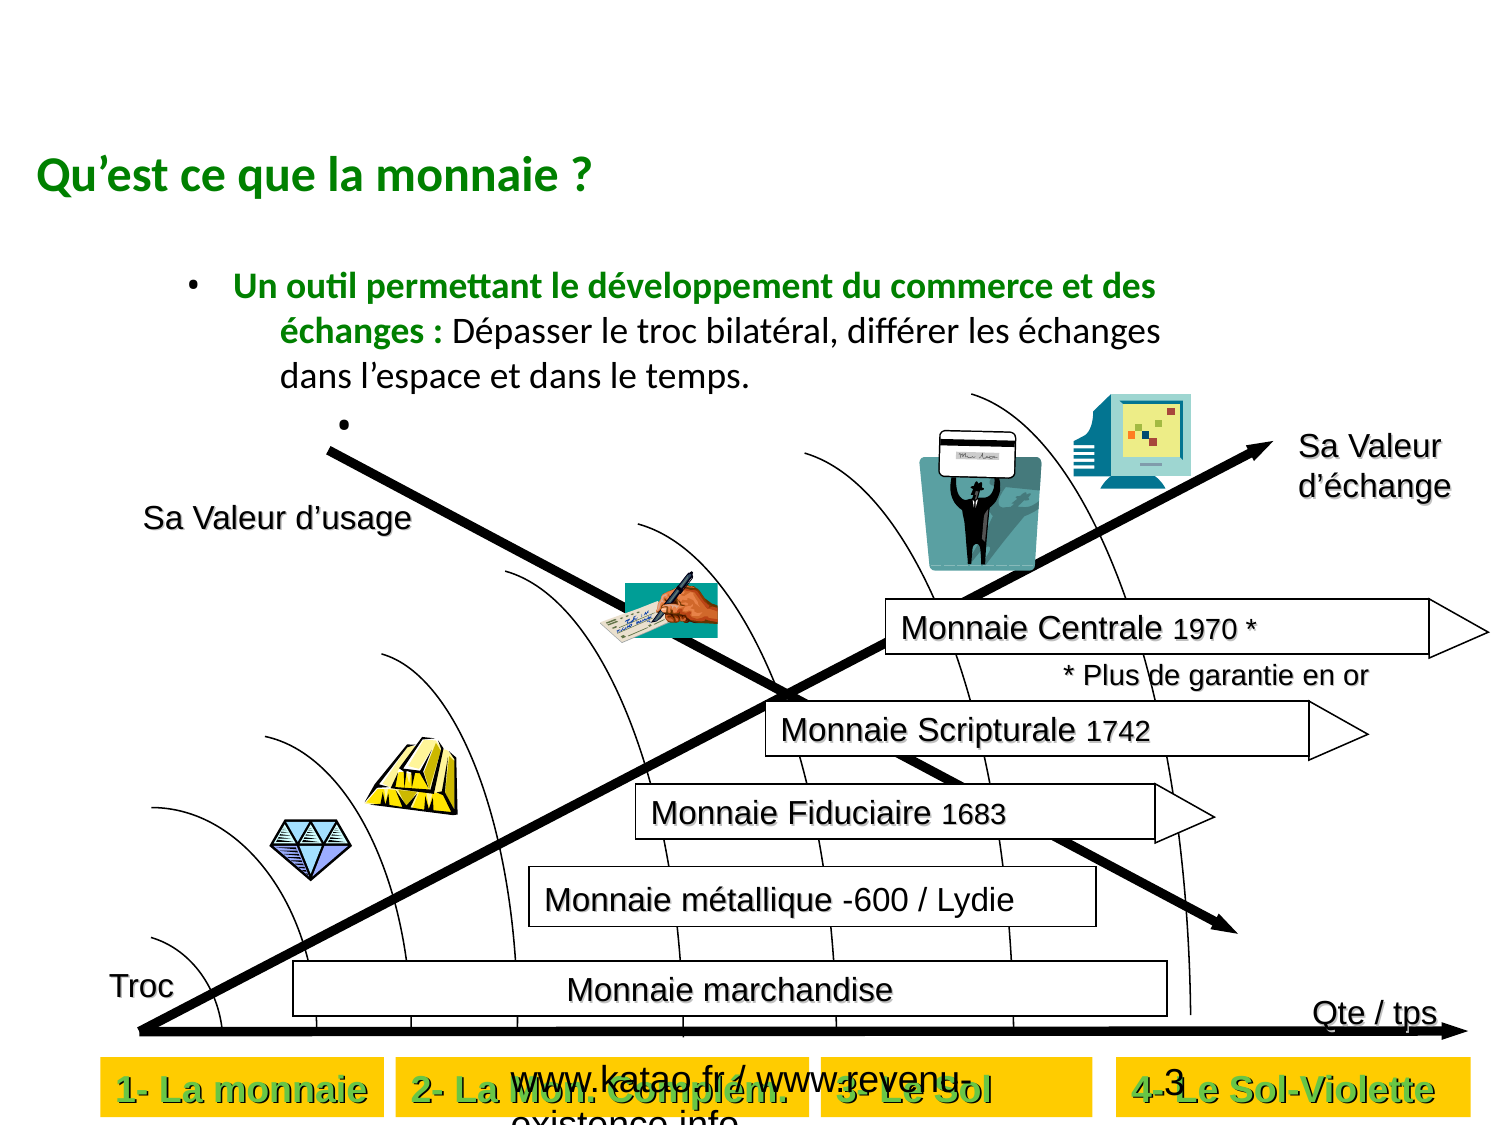

Qu’est ce que la monnaie ?
Un outil permettant le développement du commerce et des échanges : Dépasser le troc bilatéral, différer les échanges dans l’espace et dans le temps.
Sa Valeur
d’échange
Sa Valeur d’usage
Monnaie Centrale 1970 *
* Plus de garantie en or
Monnaie Scripturale 1742
Monnaie Fiduciaire 1683
Monnaie métallique -600 / Lydie
Troc
Monnaie marchandise
Qte / tps
www.katao.fr / www.revenu-existence.info